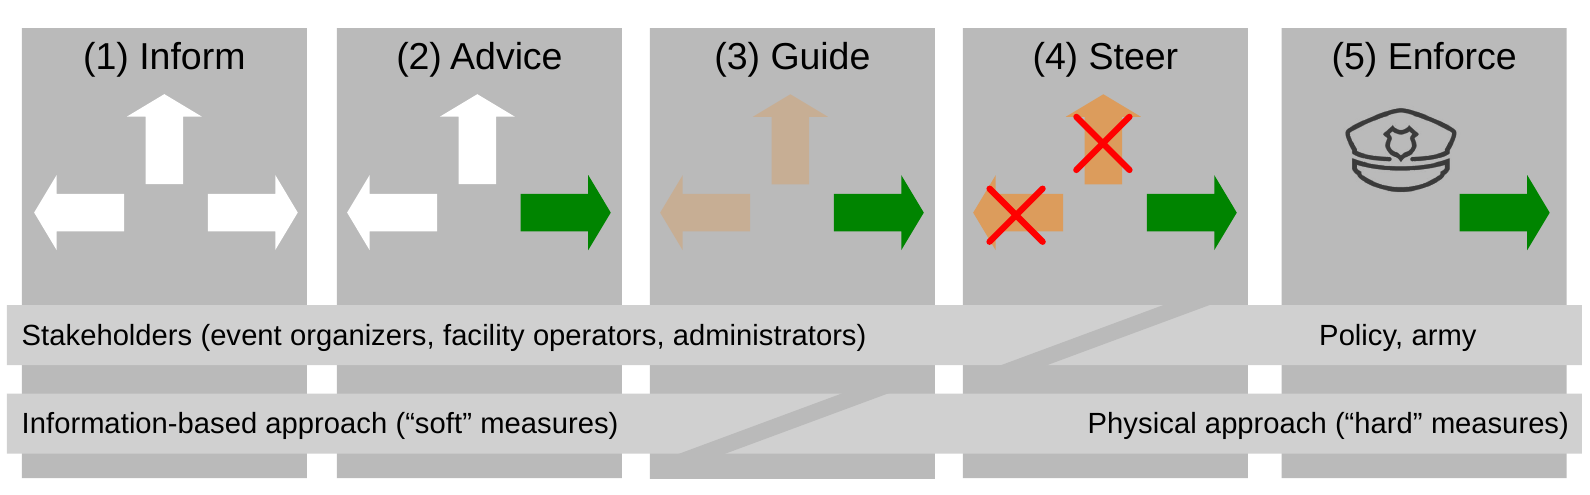

(1) Inform
(2) Advice
(3) Guide
(4) Steer
(5) Enforce
Stakeholders (event organizers, facility operators, administrators) Policy, army
Information-based approach (“soft” measures) Physical approach (“hard” measures)